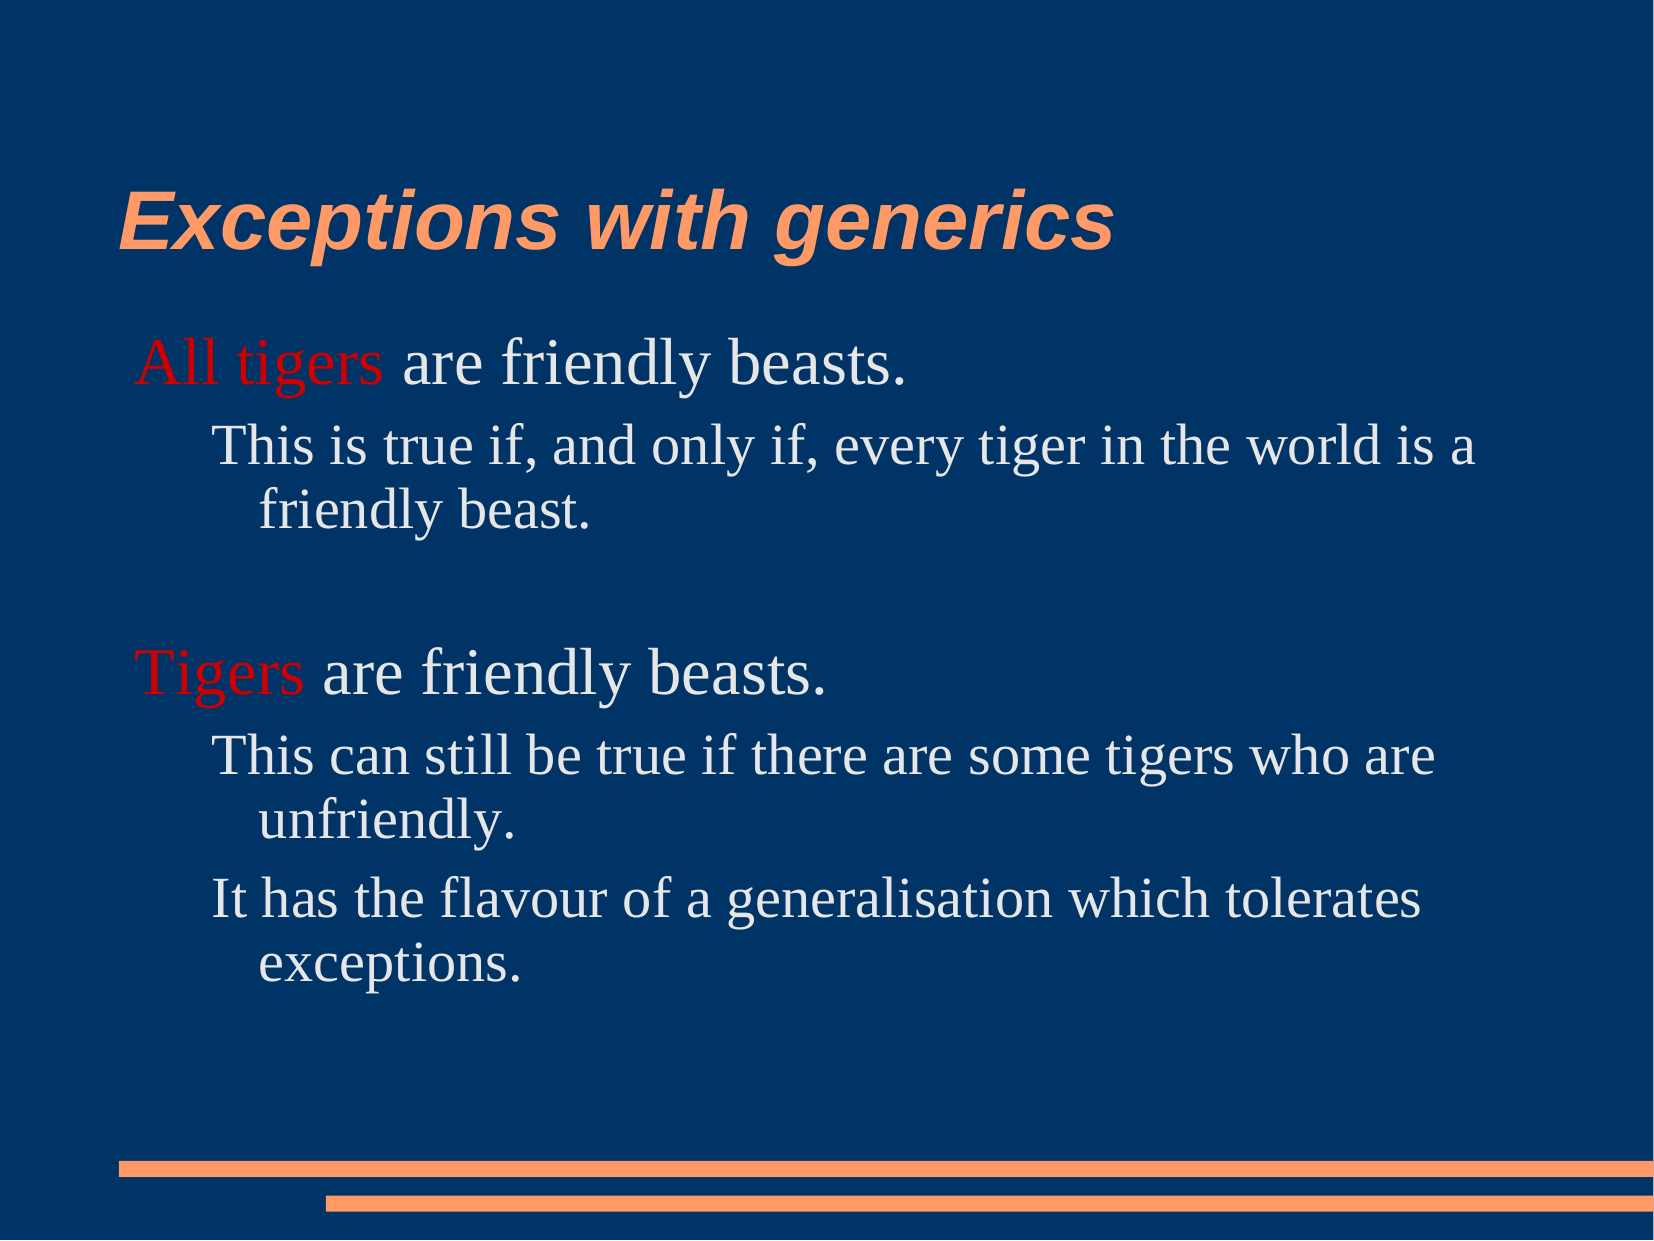

# Exceptions with generics
All tigers are friendly beasts.
This is true if, and only if, every tiger in the world is a friendly beast.
Tigers are friendly beasts.
This can still be true if there are some tigers who are unfriendly.
It has the flavour of a generalisation which tolerates exceptions.